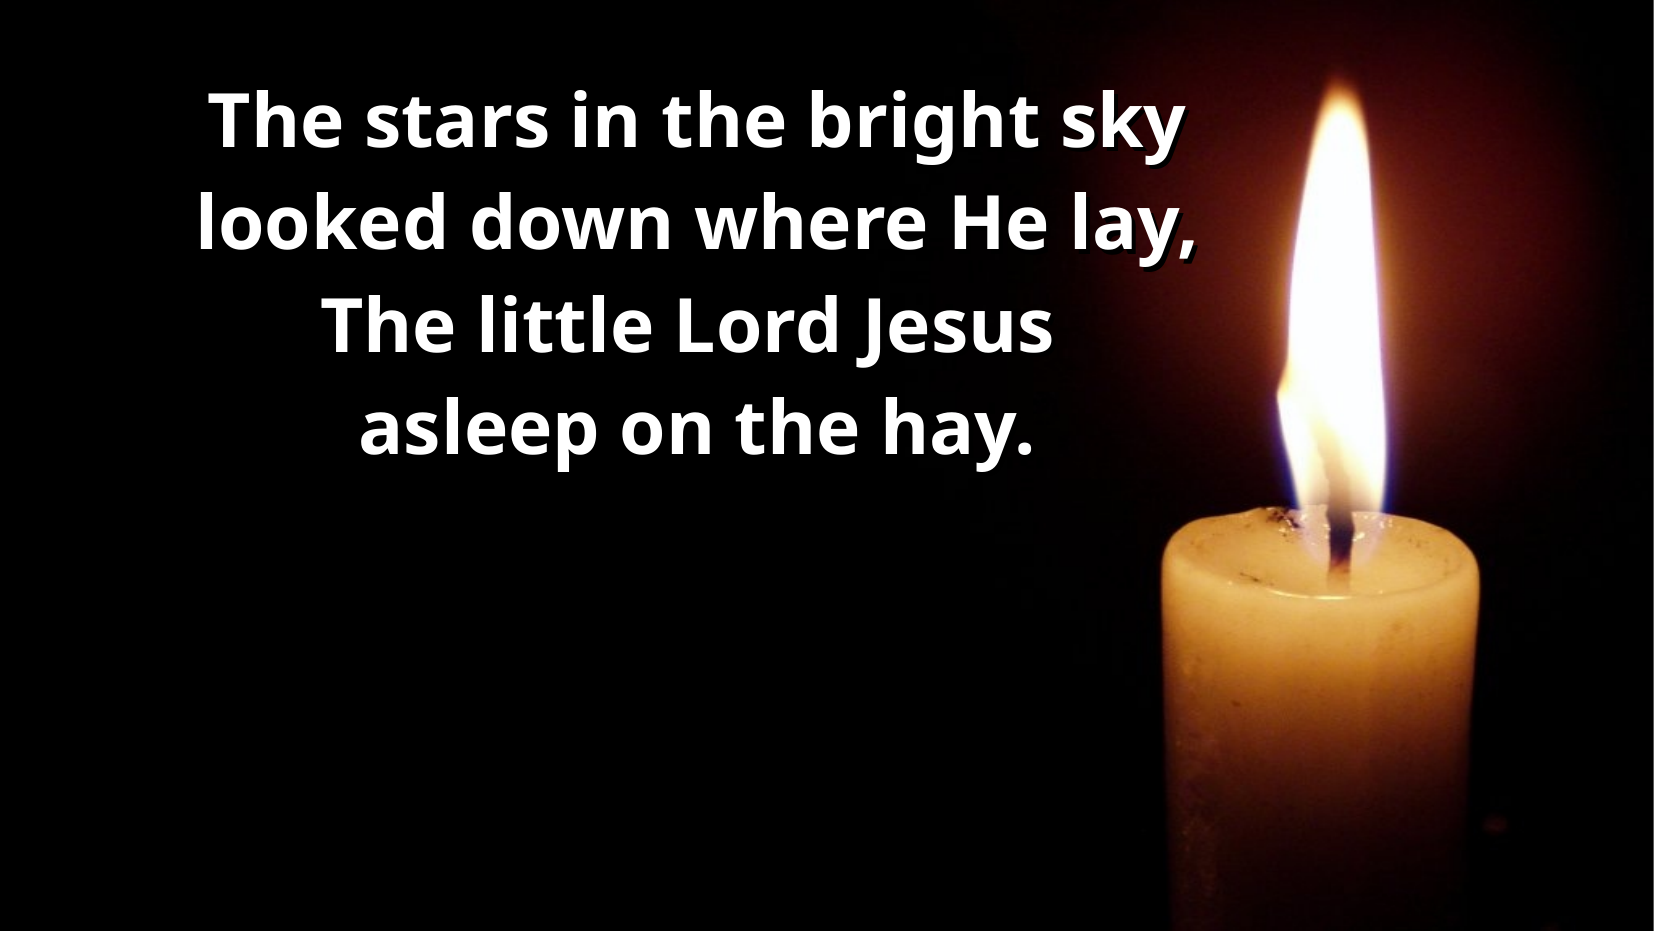

The stars in the bright sky
looked down where He lay,
The little Lord Jesus
asleep on the hay.